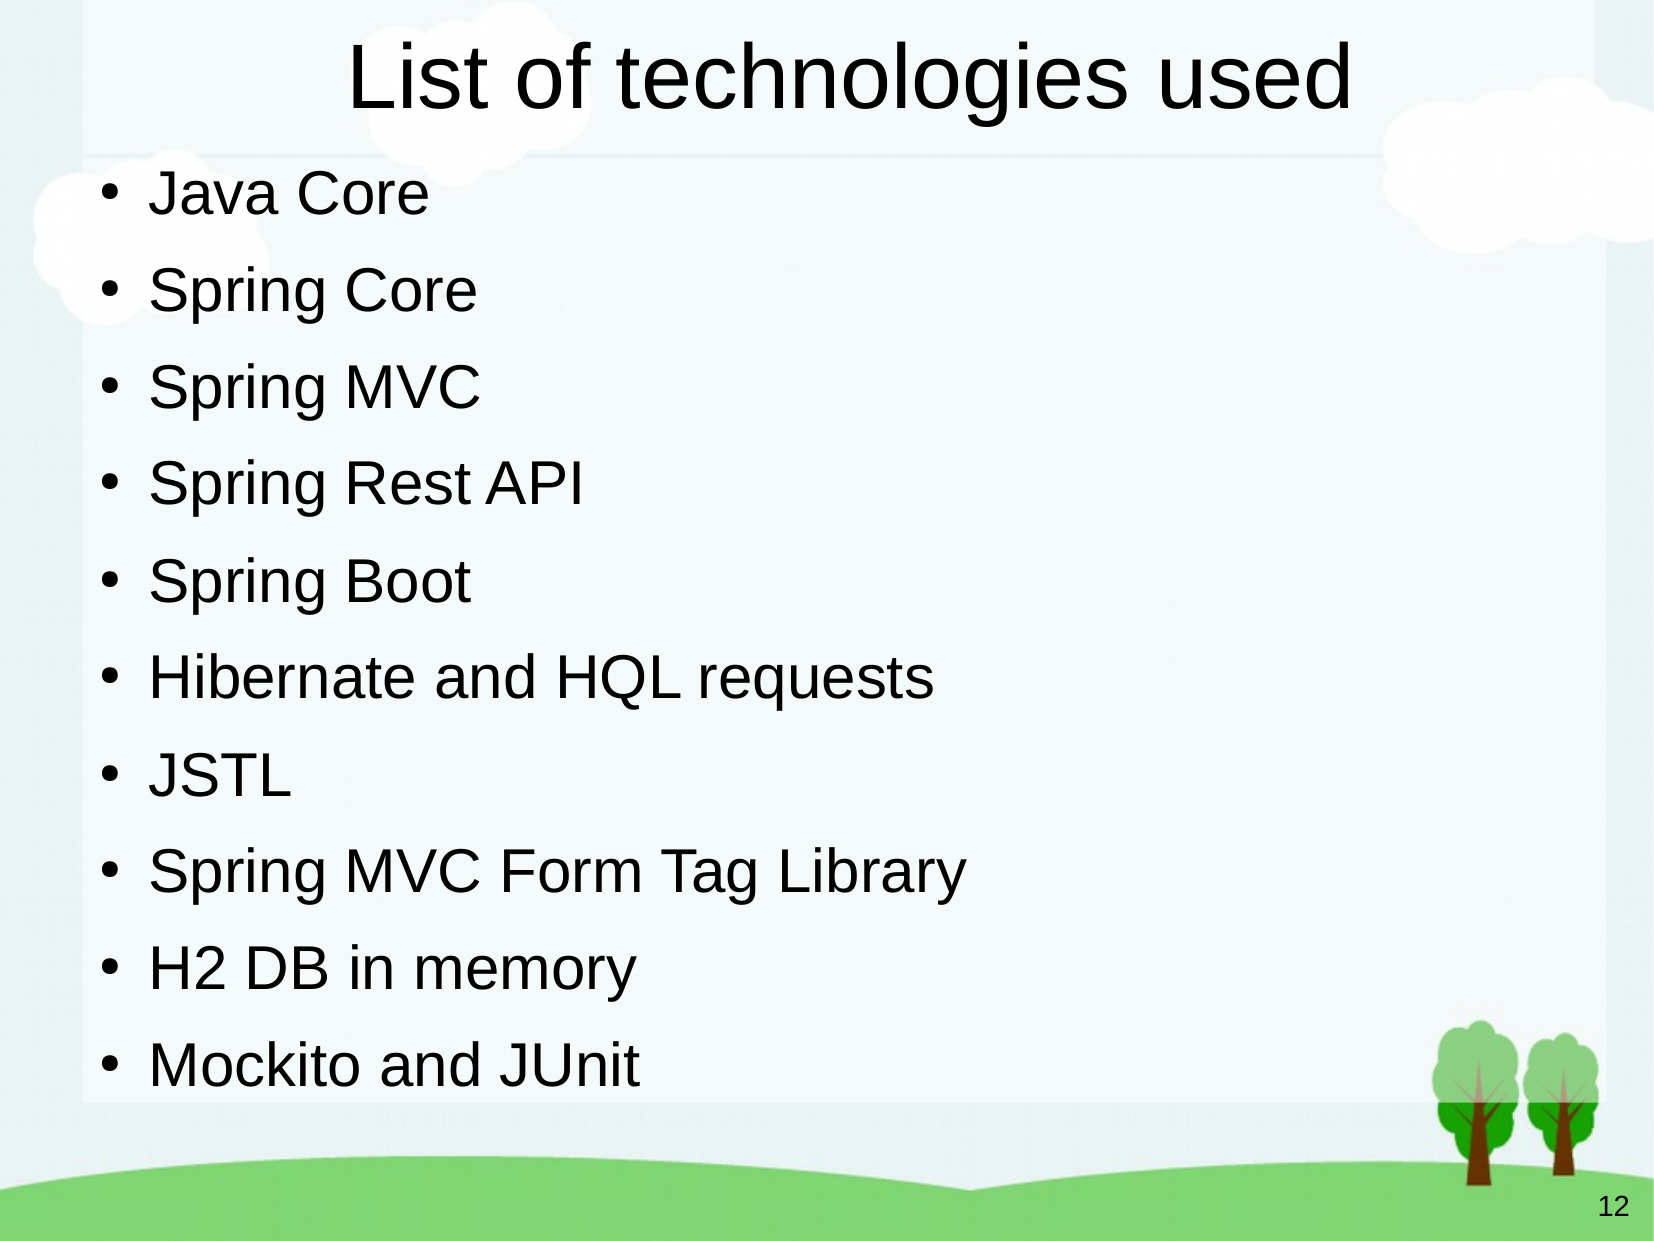

# List of technologies used
Java Core
Spring Core
Spring MVC
Spring Rest API
Spring Boot
Hibernate and HQL requests
JSTL
Spring MVC Form Tag Library
H2 DB in memory
Mockito and JUnit
12